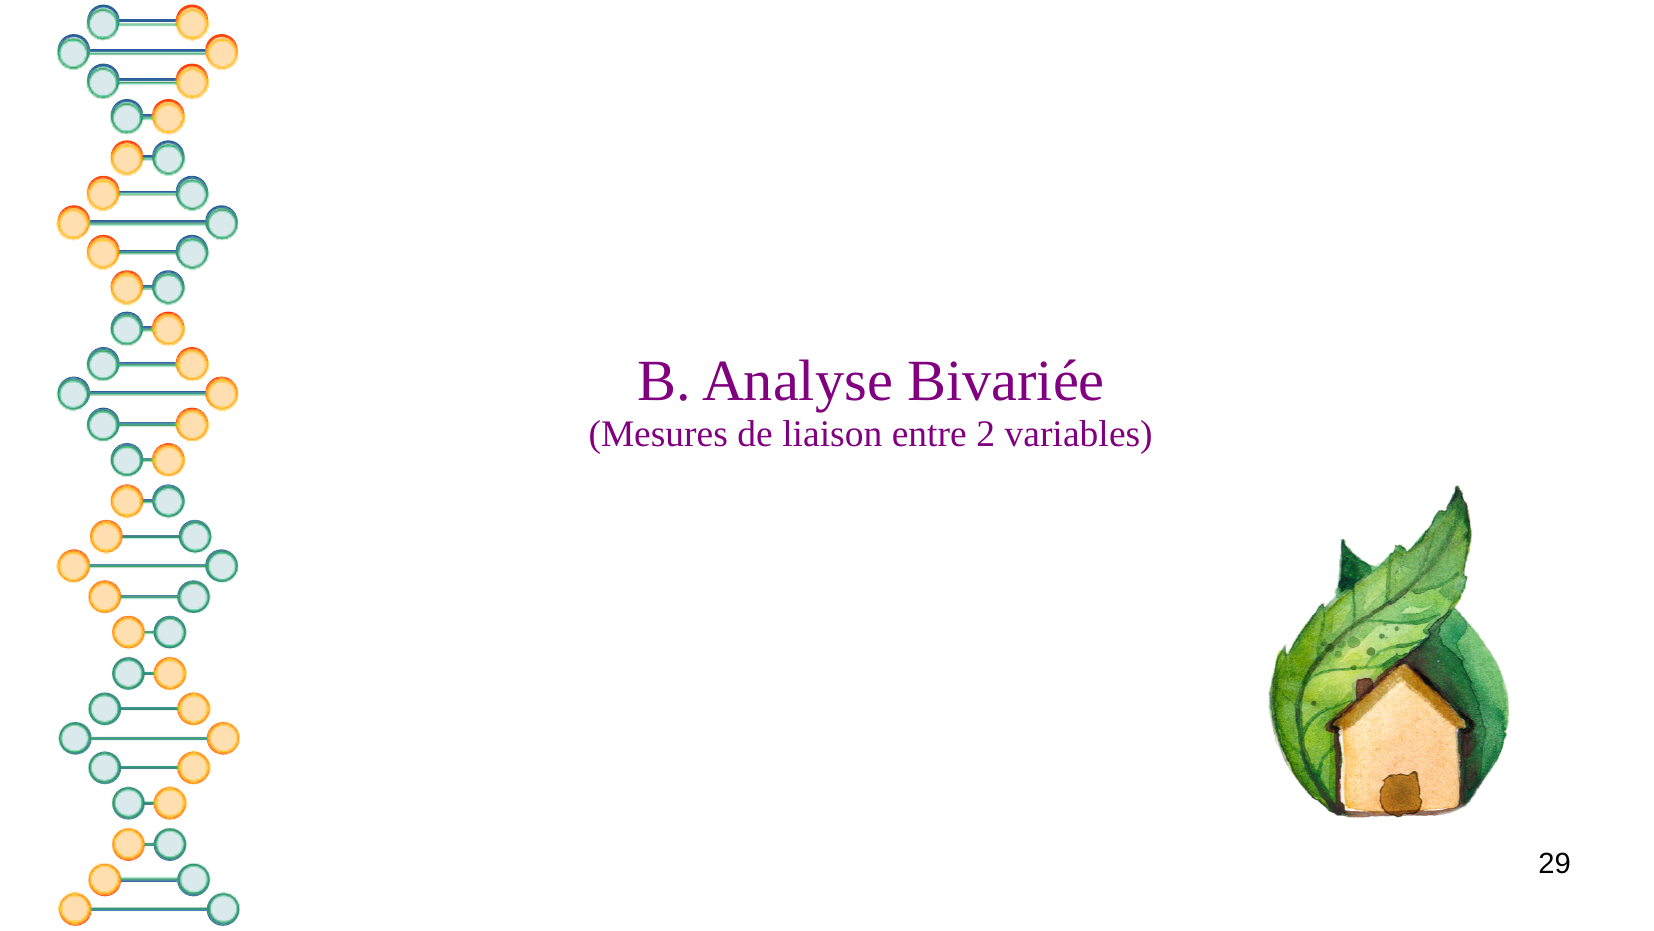

# B. Analyse Bivariée (Mesures de liaison entre 2 variables)
29